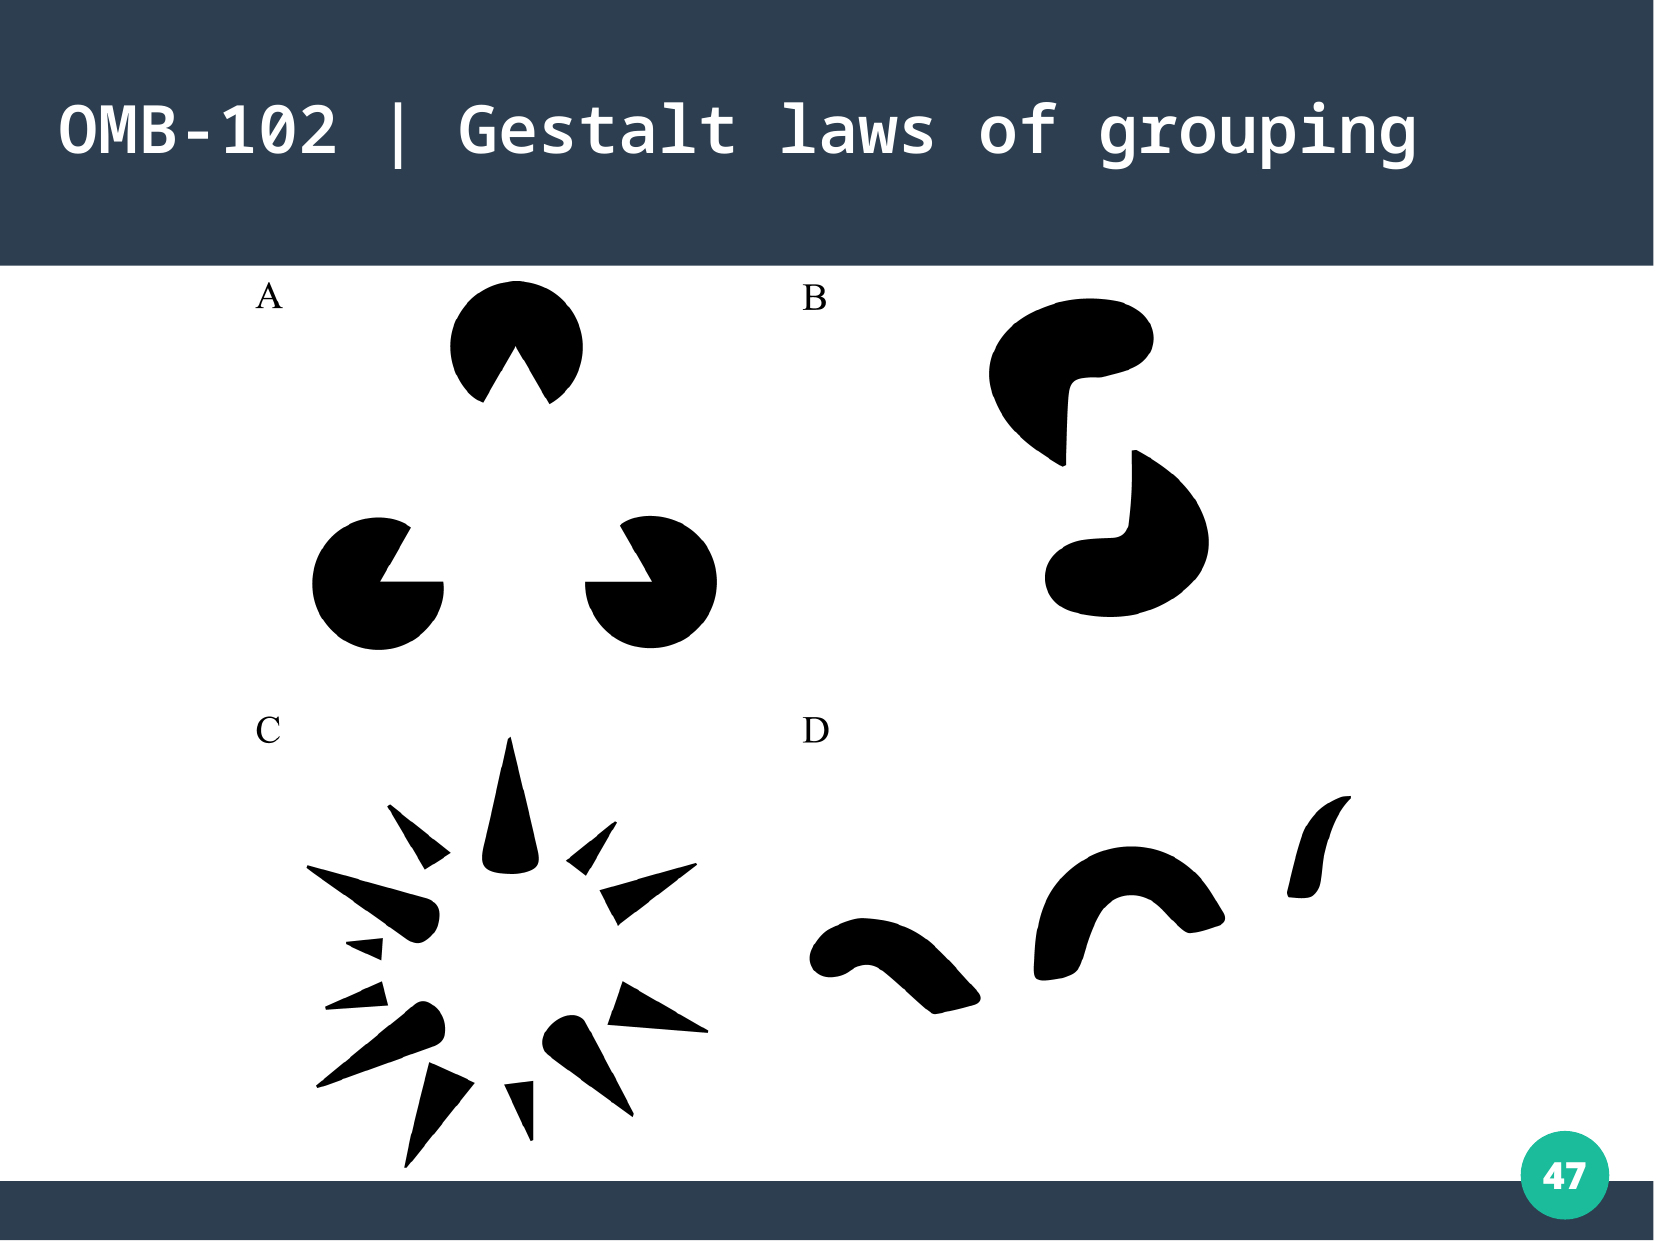

OMB-102 | Gestalt laws of grouping
#
47